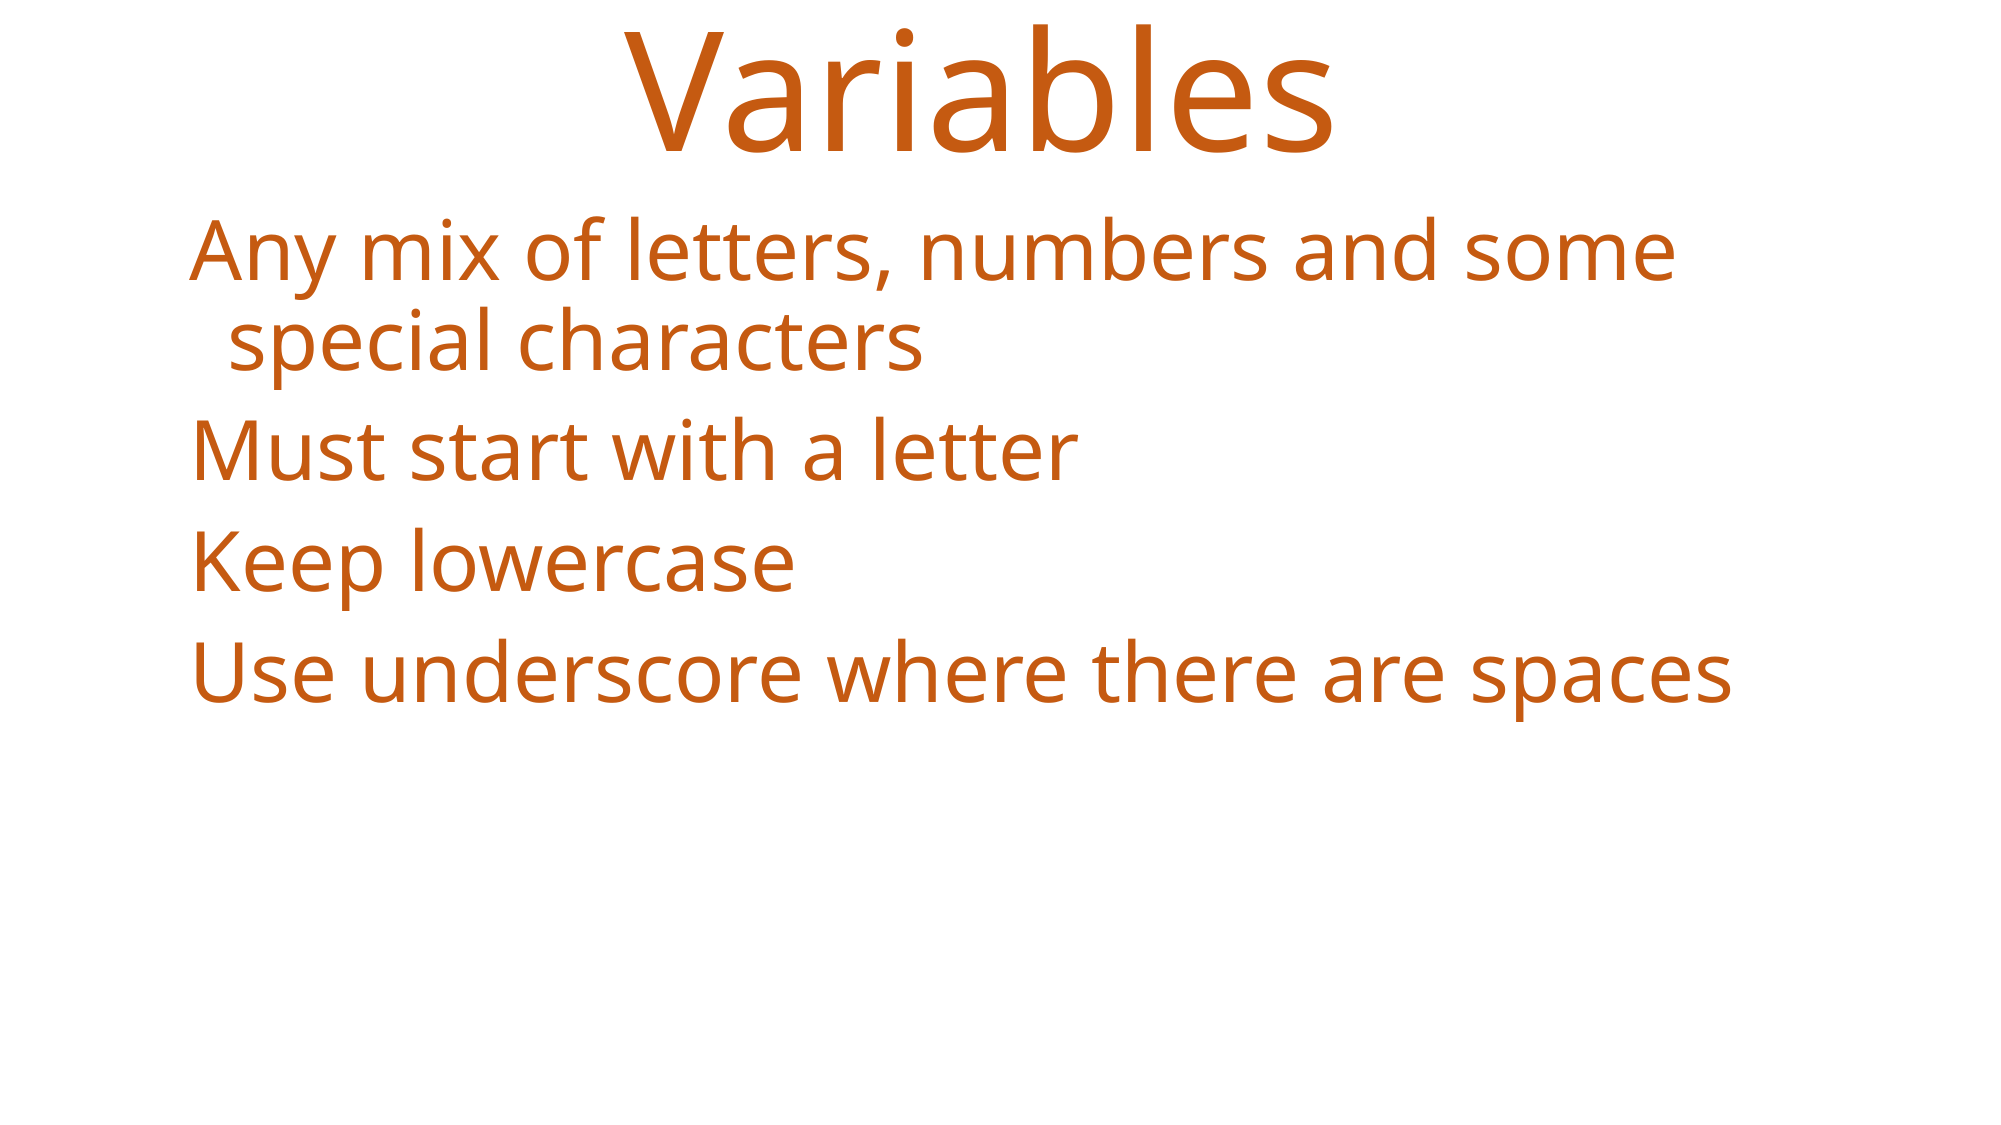

# Variables
Any mix of letters, numbers and some special characters
Must start with a letter
Keep lowercase
Use underscore where there are spaces